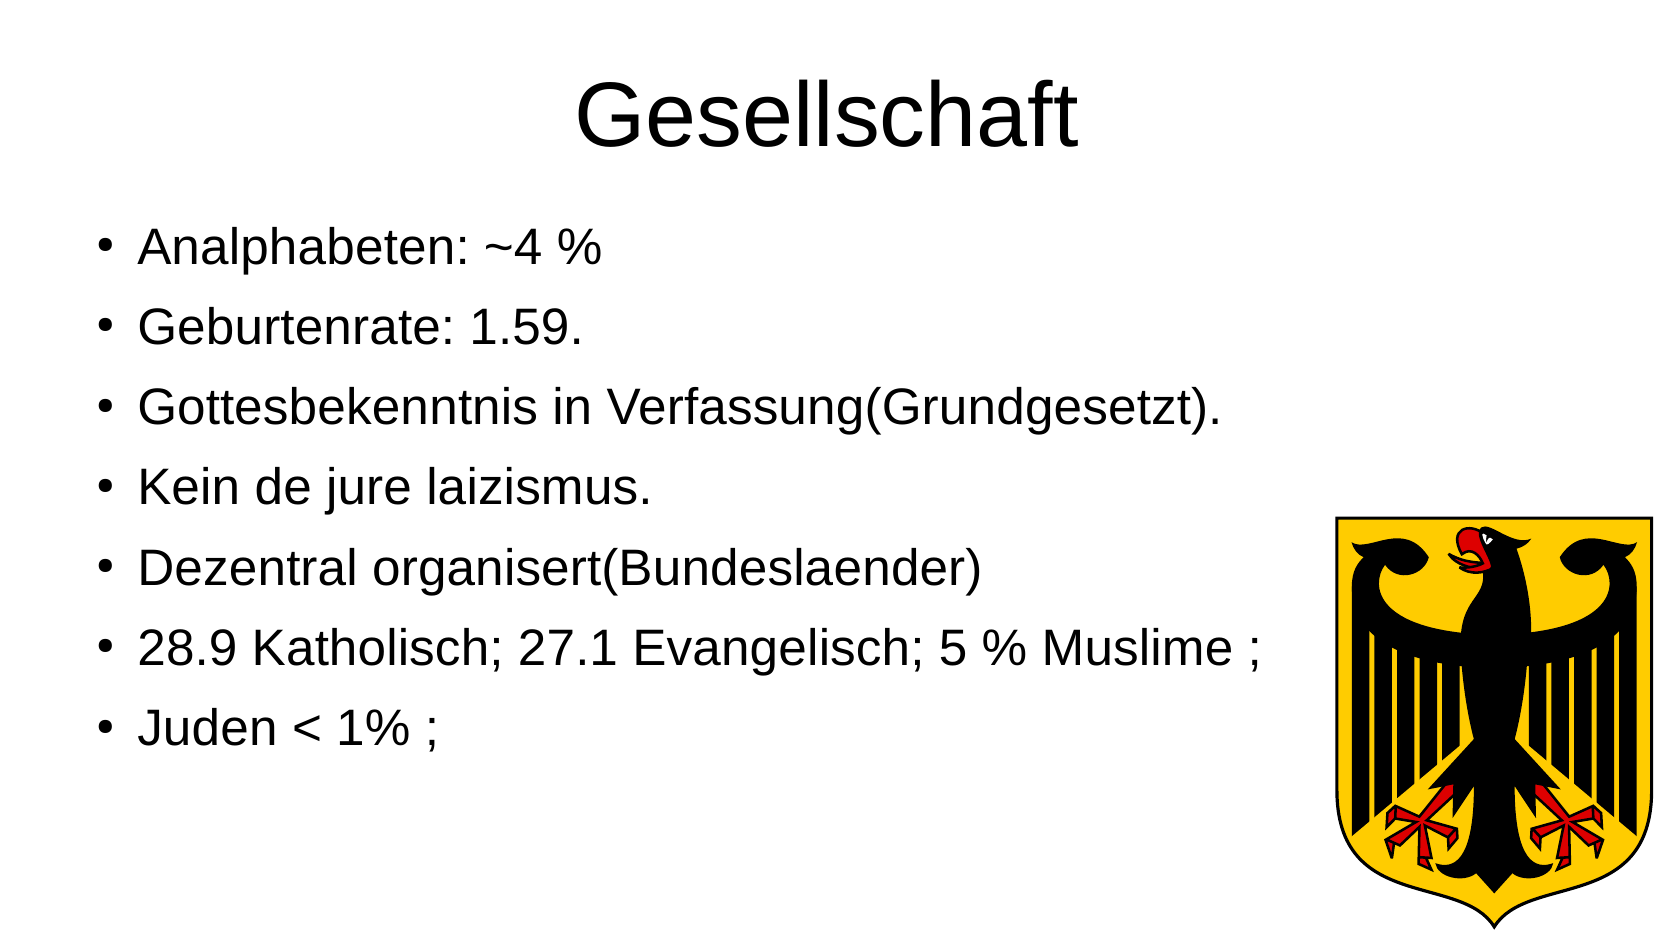

# Gesellschaft
Analphabeten: ~4 %
Geburtenrate: 1.59.
Gottesbekenntnis in Verfassung(Grundgesetzt).
Kein de jure laizismus.
Dezentral organisert(Bundeslaender)
28.9 Katholisch; 27.1 Evangelisch; 5 % Muslime ;
Juden < 1% ;